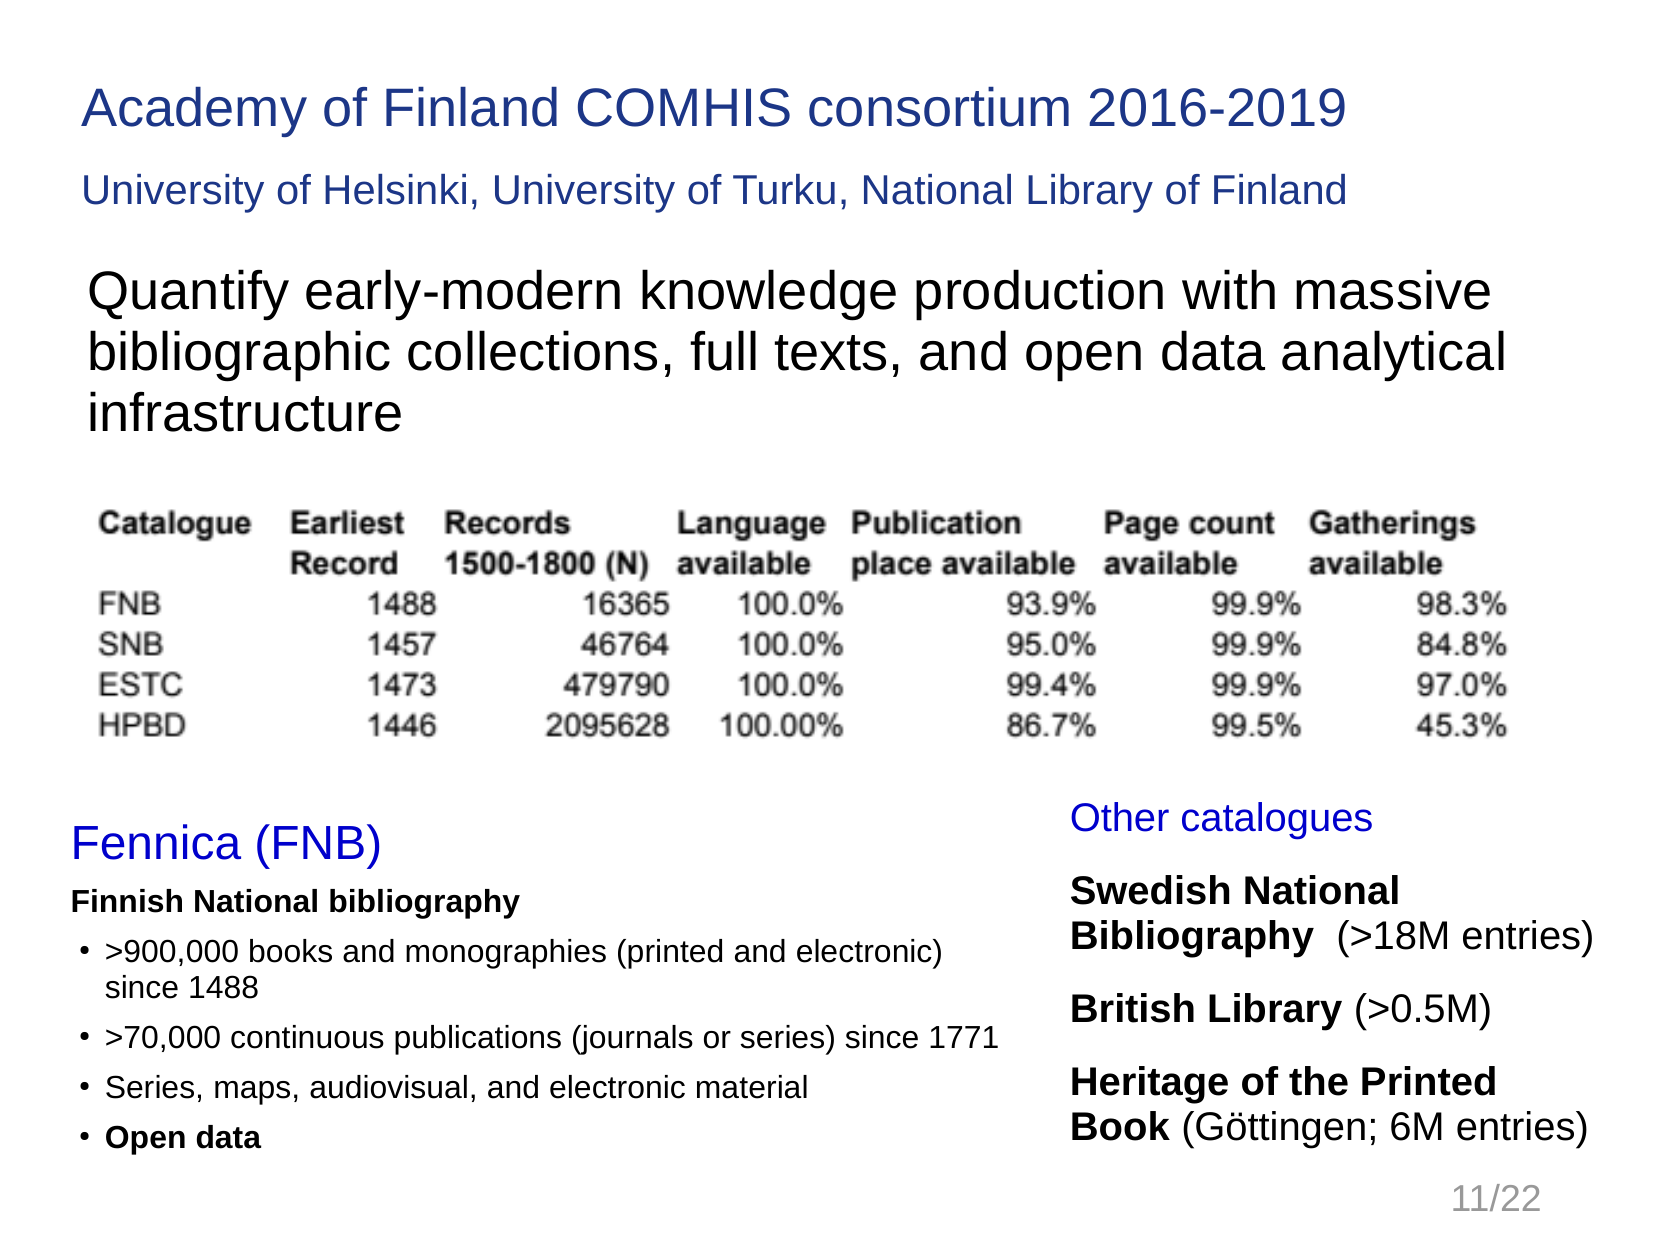

Academy of Finland COMHIS consortium 2016-2019
University of Helsinki, University of Turku, National Library of Finland
# Quantify early-modern knowledge production with massive bibliographic collections, full texts, and open data analytical infrastructure
Other catalogues
Swedish National Bibliography (>18M entries)
British Library (>0.5M)
Heritage of the Printed Book (Göttingen; 6M entries)
Fennica (FNB)
Finnish National bibliography
>900,000 books and monographies (printed and electronic) since 1488
>70,000 continuous publications (journals or series) since 1771
Series, maps, audiovisual, and electronic material
Open data